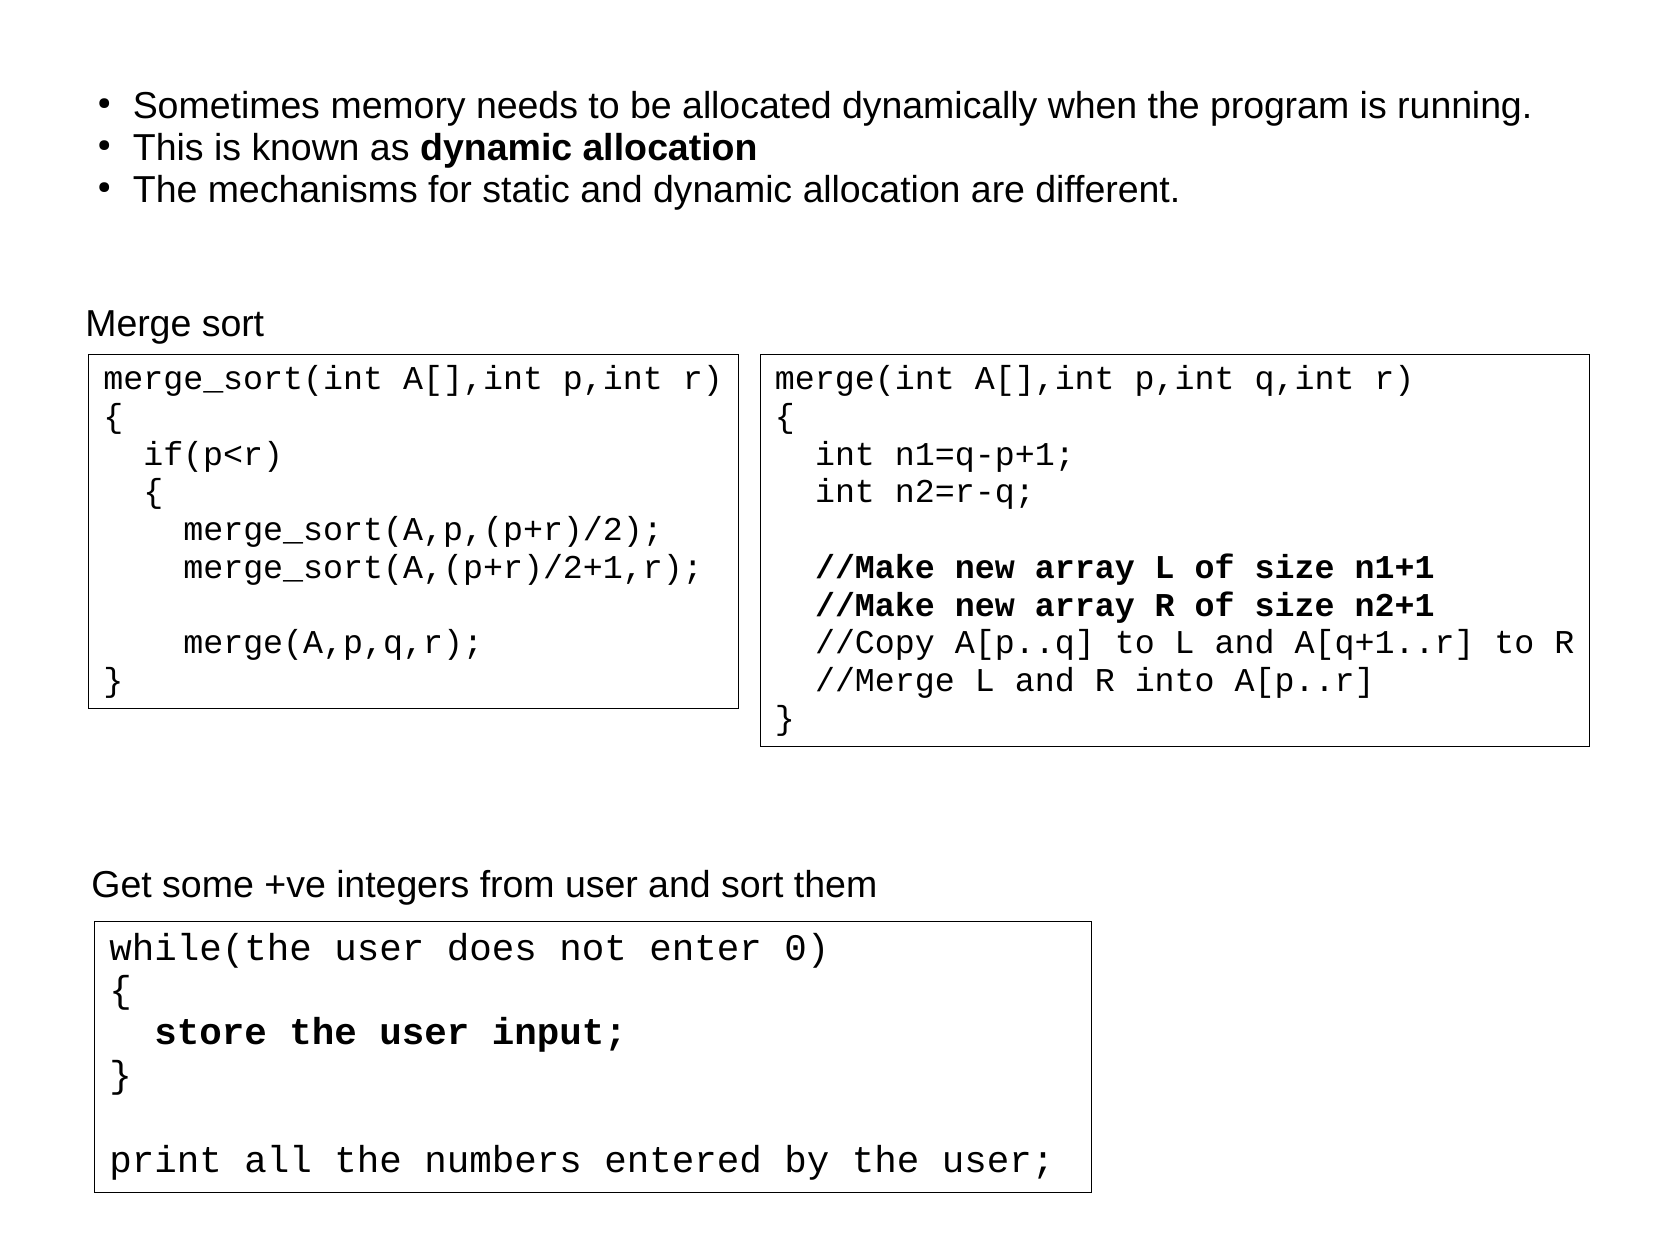

Sometimes memory needs to be allocated dynamically when the program is running.
This is known as dynamic allocation
The mechanisms for static and dynamic allocation are different.
Merge sort
merge(int A[],int p,int q,int r)
{
 int n1=q-p+1;
 int n2=r-q;
 //Make new array L of size n1+1
 //Make new array R of size n2+1
 //Copy A[p..q] to L and A[q+1..r] to R
 //Merge L and R into A[p..r]
}
merge_sort(int A[],int p,int r)
{
 if(p<r)
 {
 merge_sort(A,p,(p+r)/2);
 merge_sort(A,(p+r)/2+1,r);
 merge(A,p,q,r);
}
Get some +ve integers from user and sort them
while(the user does not enter 0)
{
 store the user input;
}
print all the numbers entered by the user;